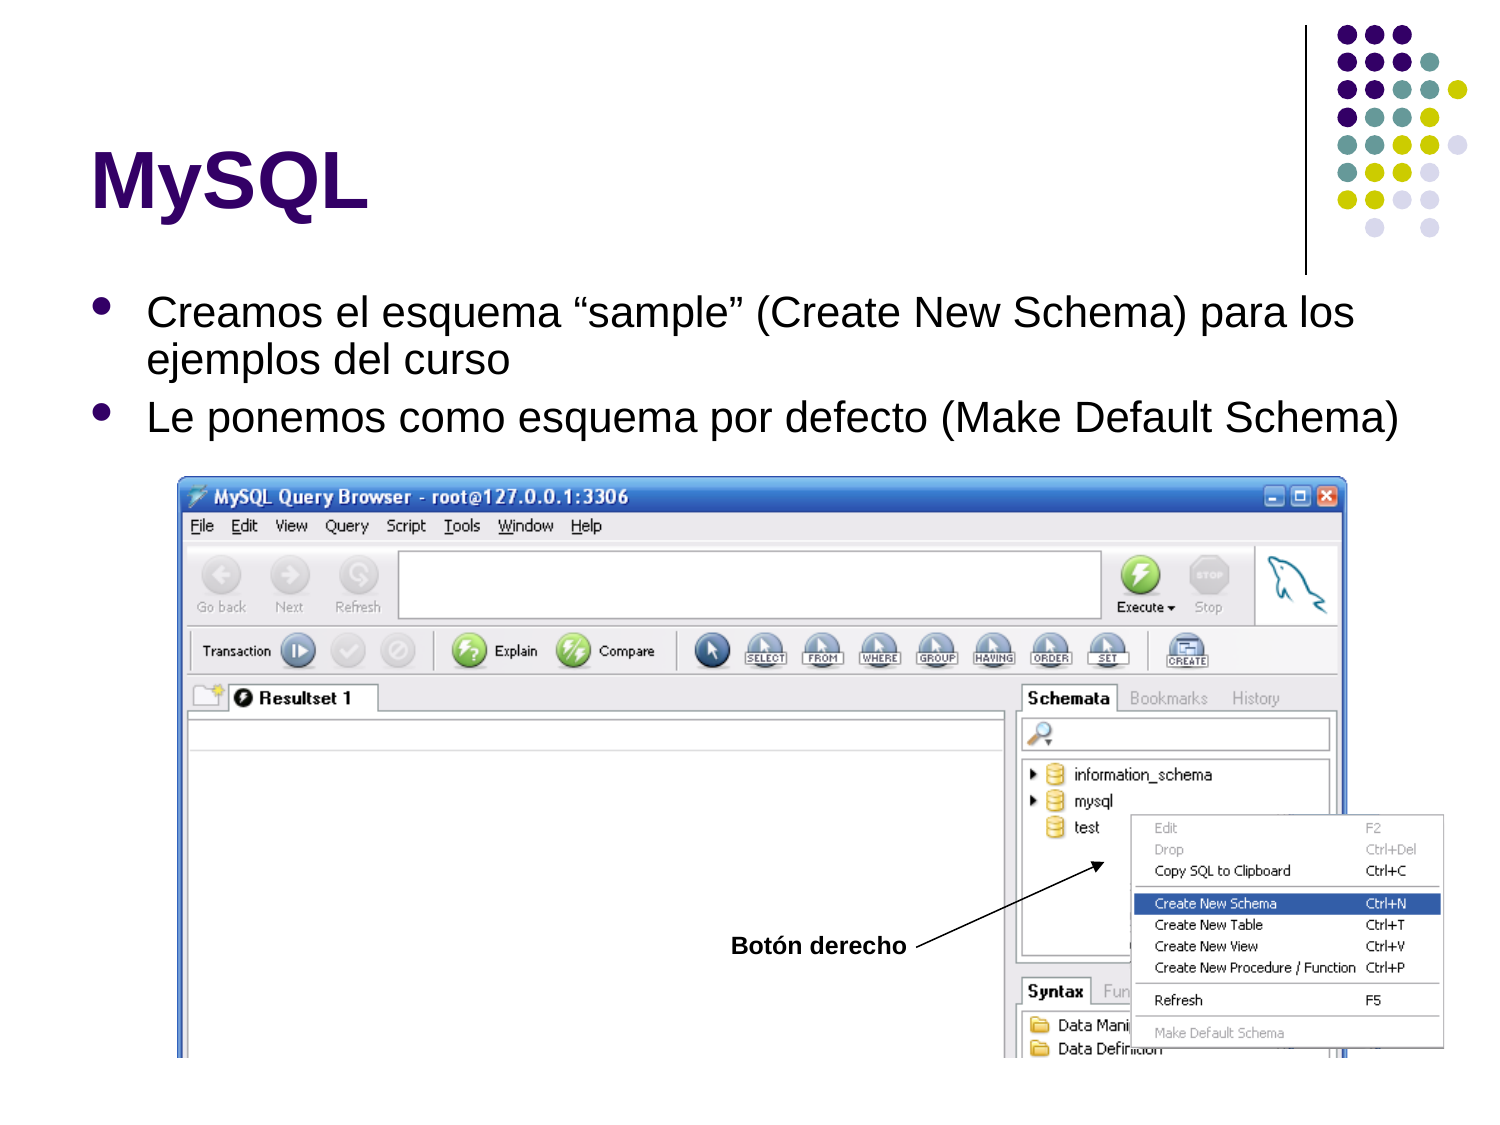

# MySQL
Creamos el esquema “sample” (Create New Schema) para los ejemplos del curso
Le ponemos como esquema por defecto (Make Default Schema)
Botón derecho